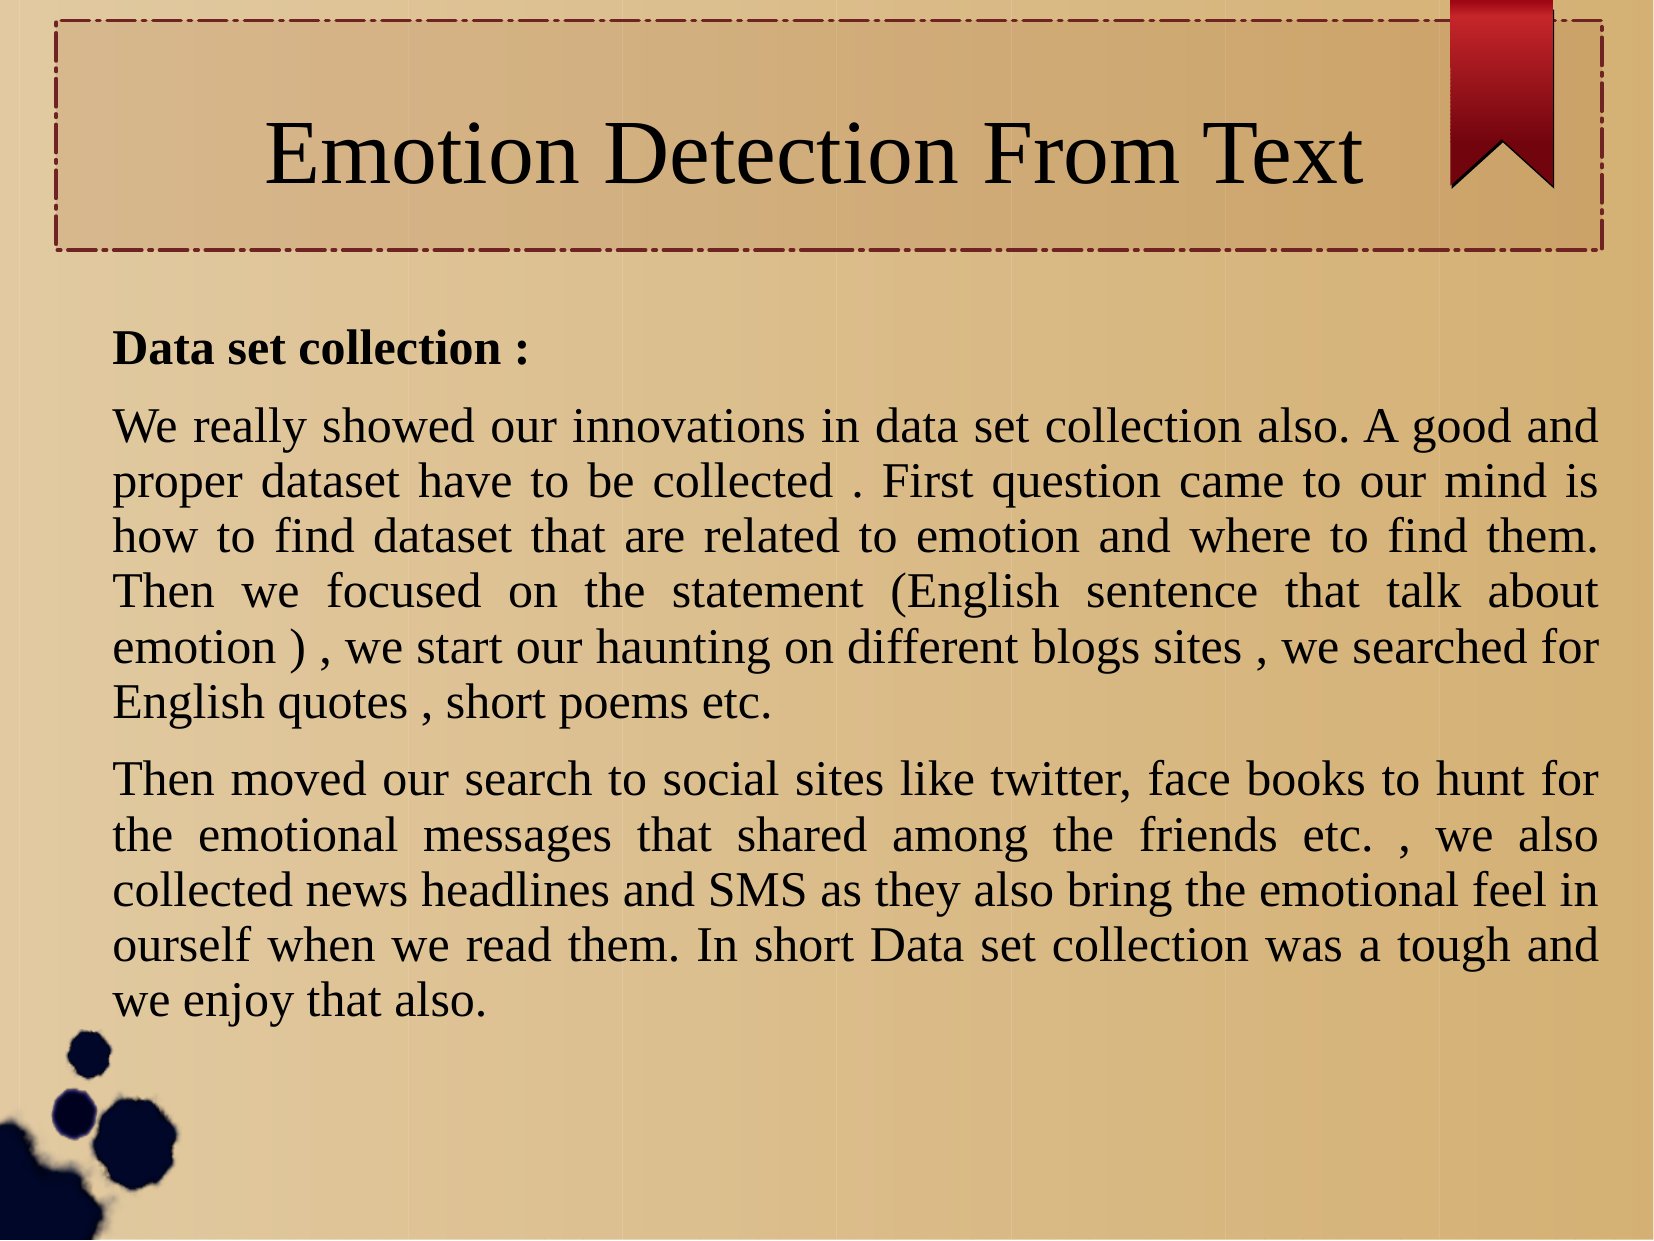

# Emotion Detection From Text
Data set collection :
We really showed our innovations in data set collection also. A good and proper dataset have to be collected . First question came to our mind is how to find dataset that are related to emotion and where to find them. Then we focused on the statement (English sentence that talk about emotion ) , we start our haunting on different blogs sites , we searched for English quotes , short poems etc.
Then moved our search to social sites like twitter, face books to hunt for the emotional messages that shared among the friends etc. , we also collected news headlines and SMS as they also bring the emotional feel in ourself when we read them. In short Data set collection was a tough and we enjoy that also.